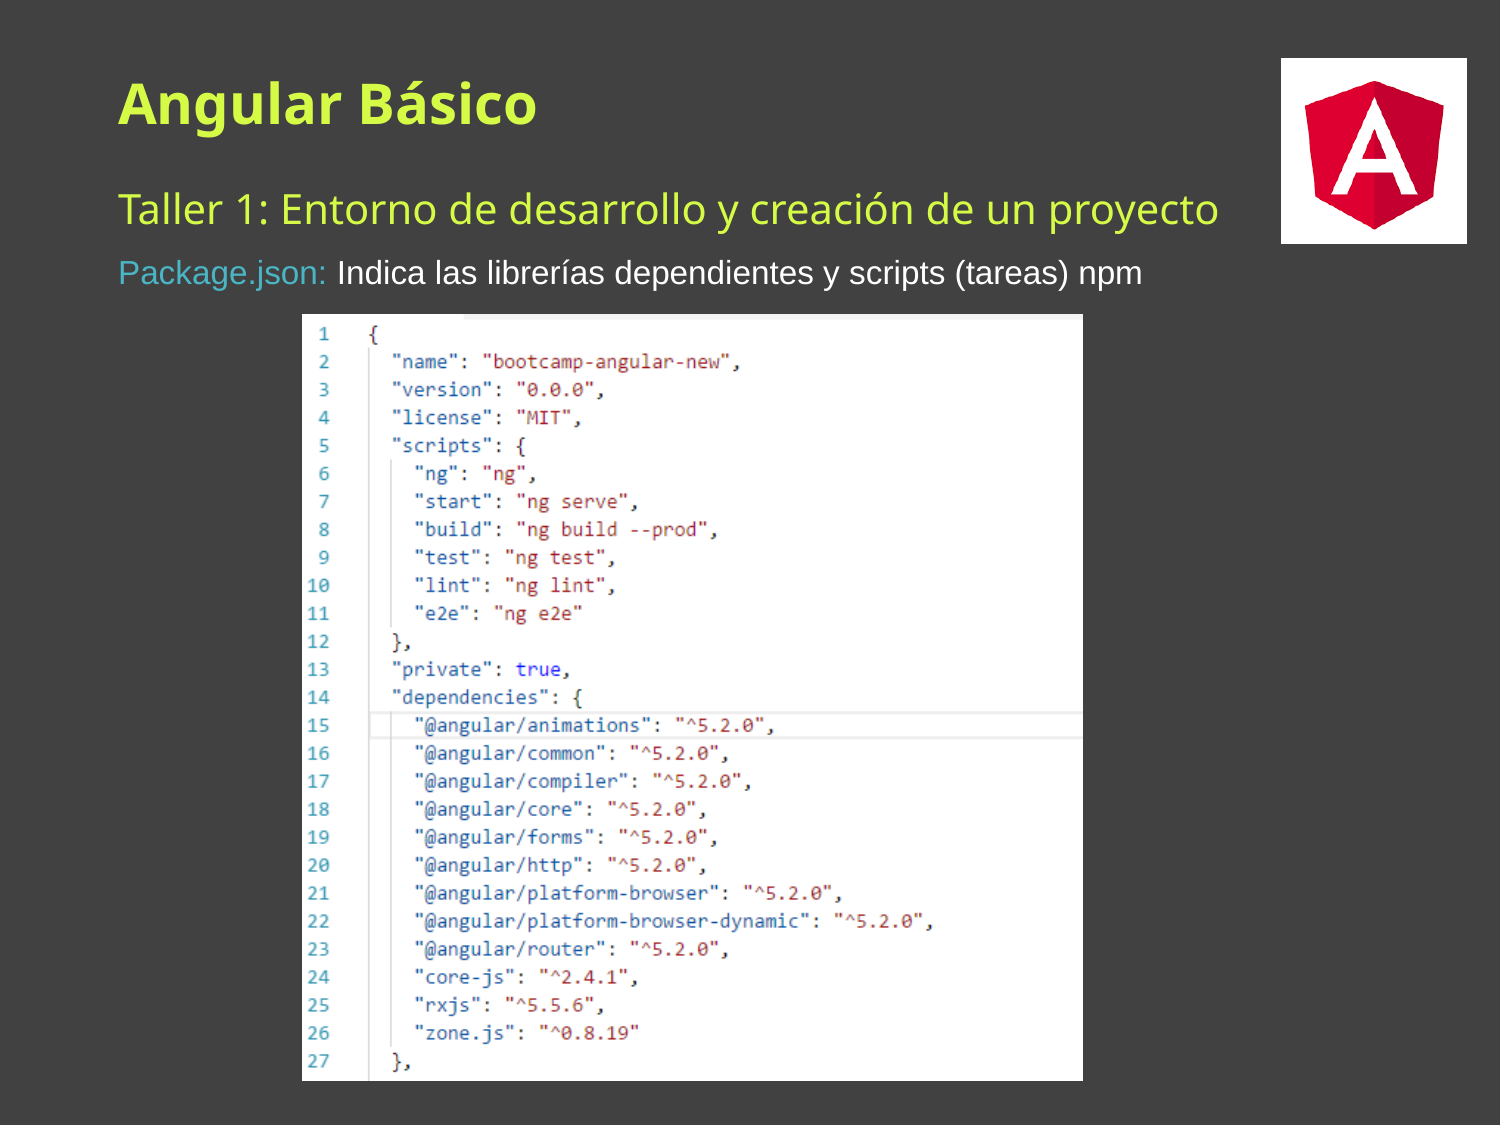

# Angular Básico
Taller 1: Entorno de desarrollo y creación de un proyecto
Package.json: Indica las librerías dependientes y scripts (tareas) npm